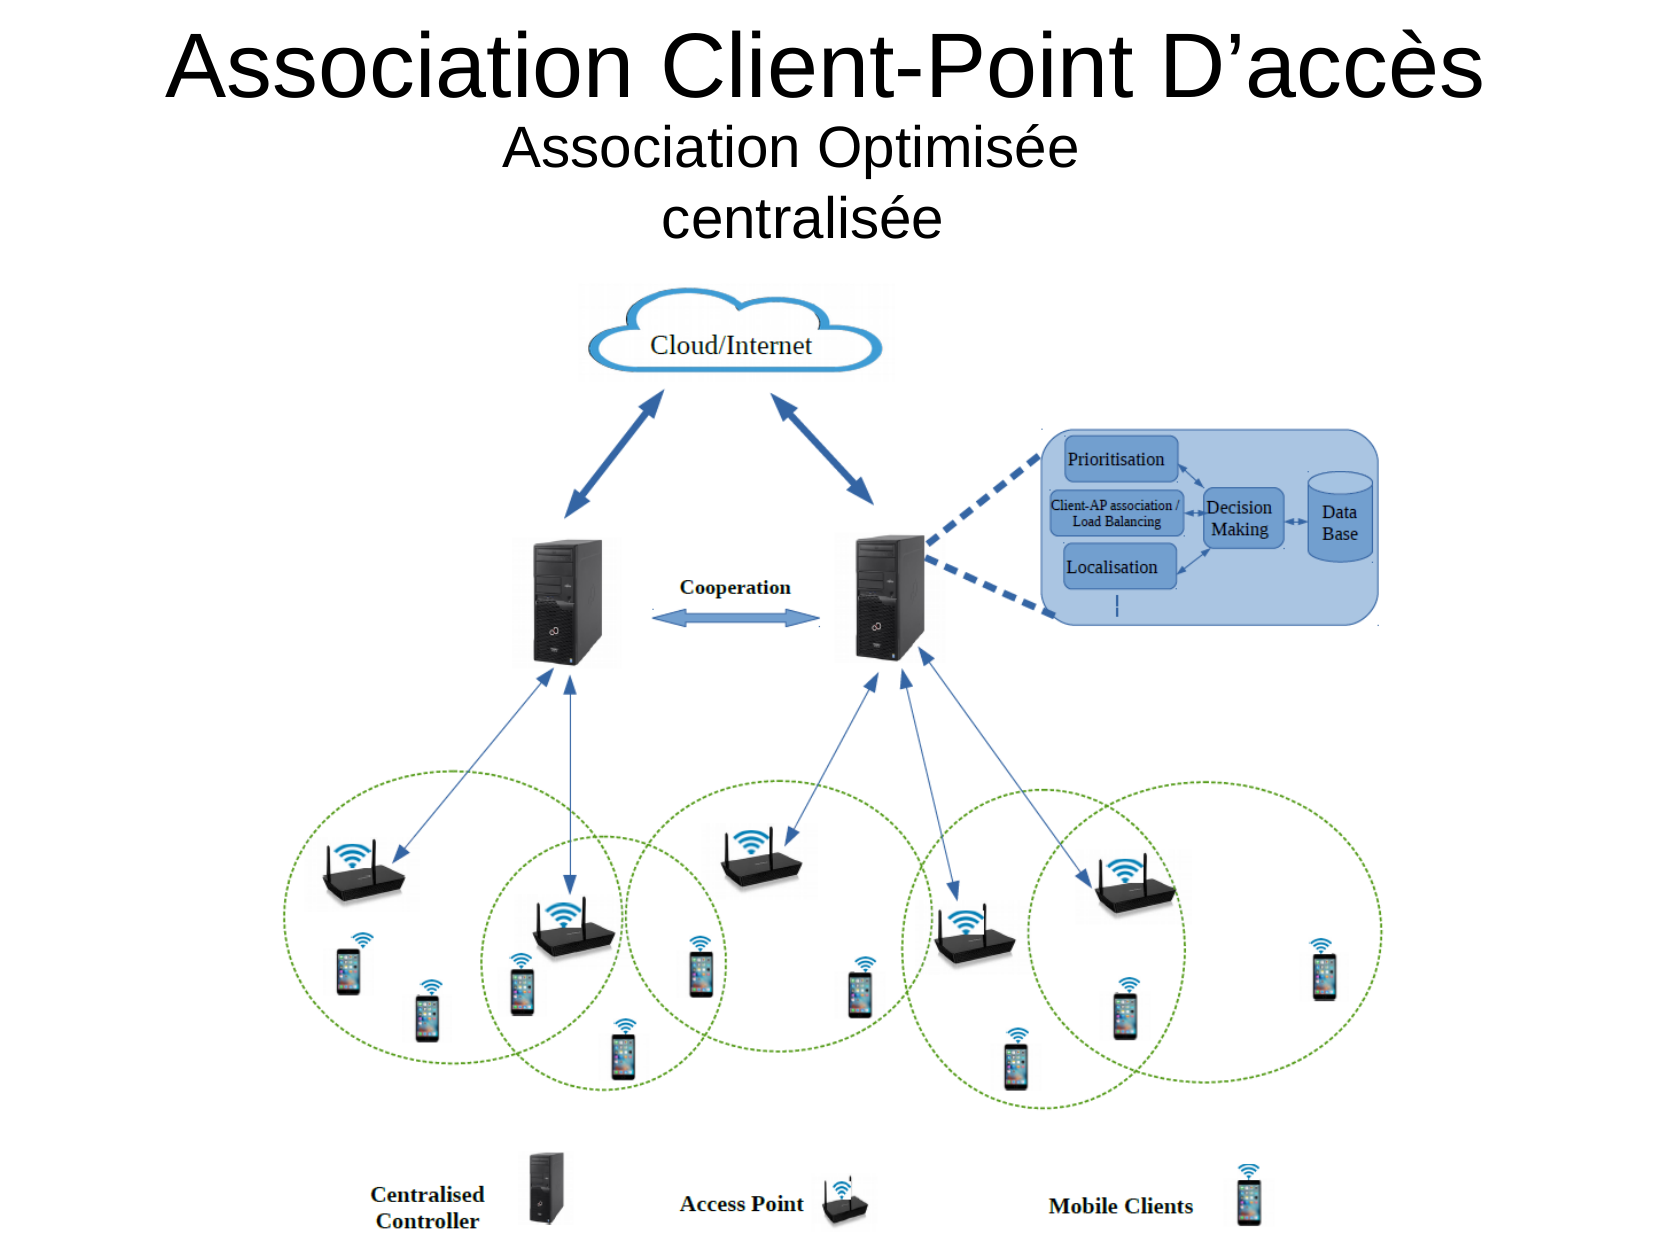

Association Client-Point D’accès
# Association Optimisée
centralisée